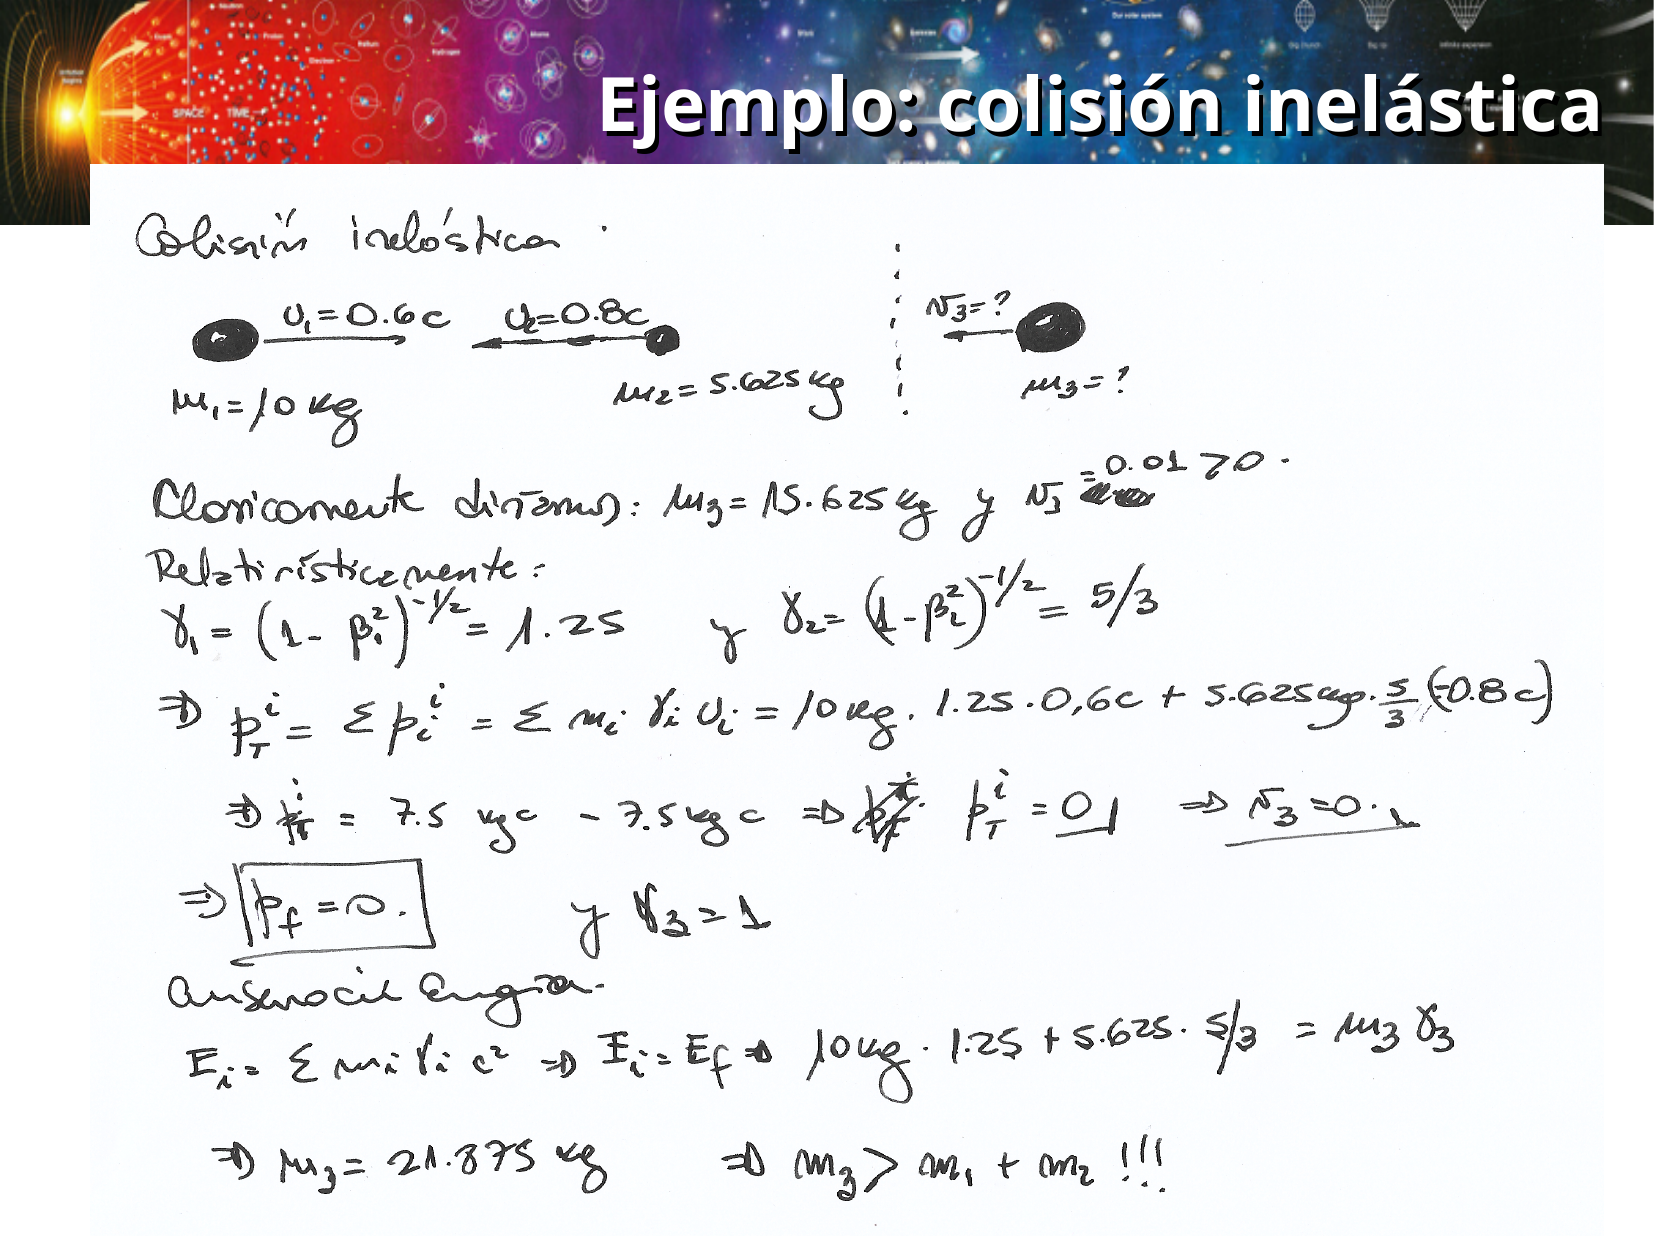

# Ejemplo: colisión inelástica
H. Asorey - Física IV B
8